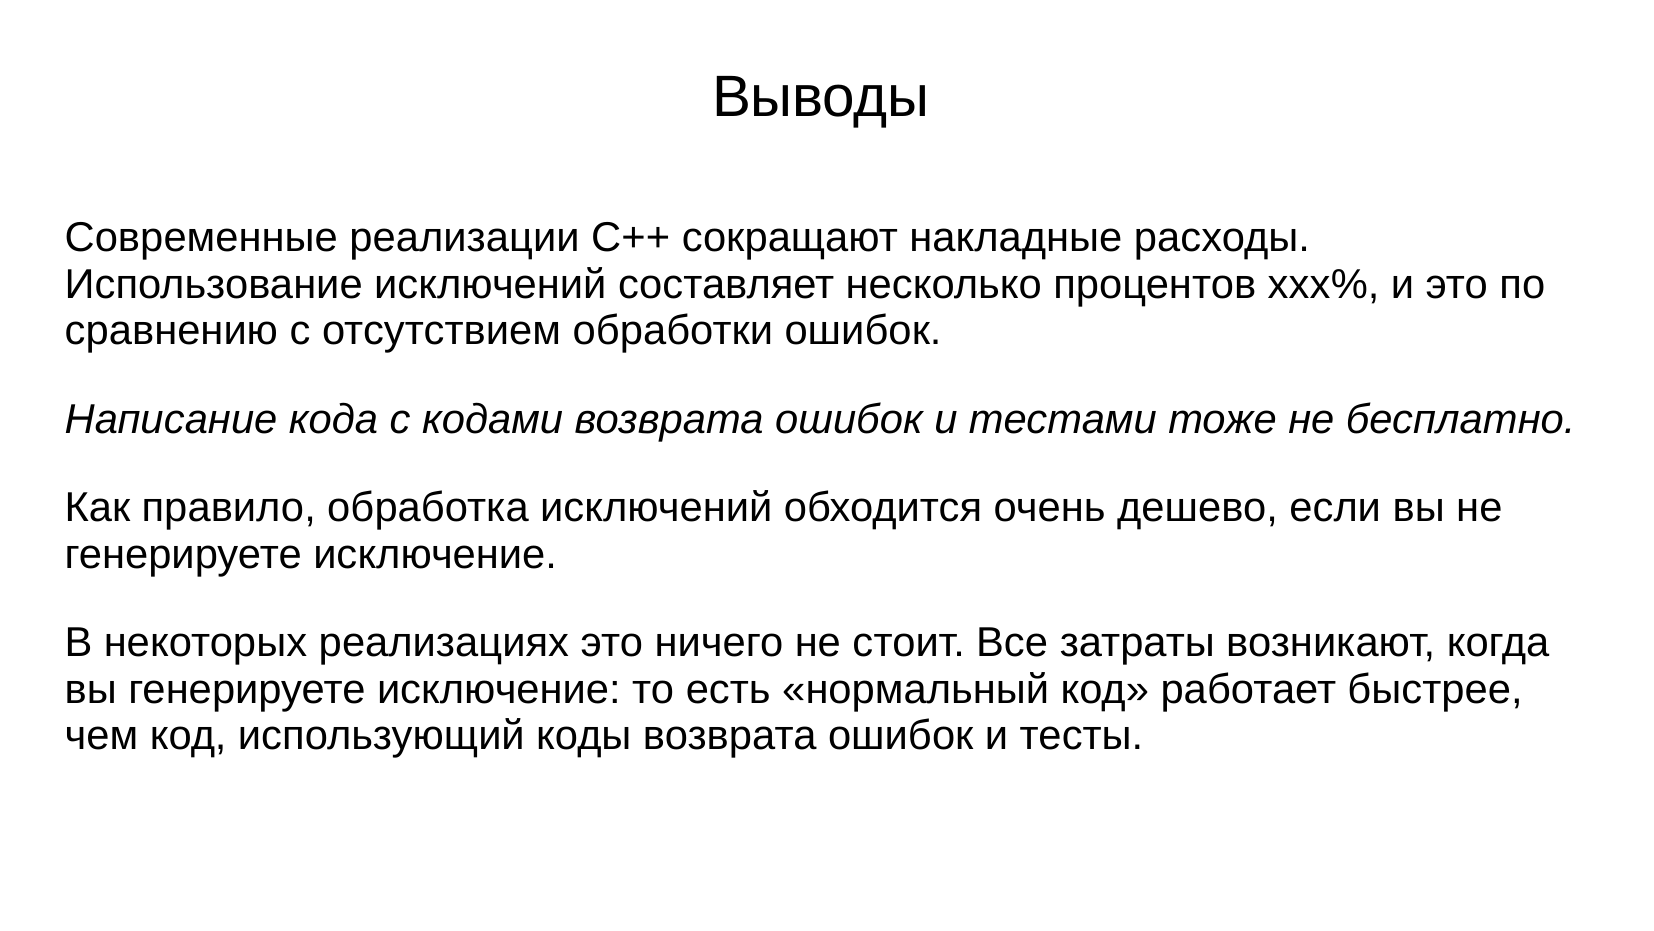

# Выводы
Современные реализации C++ сокращают накладные расходы. Использование исключений составляет несколько процентов xxx%, и это по сравнению с отсутствием обработки ошибок.
Написание кода с кодами возврата ошибок и тестами тоже не бесплатно.
Как правило, обработка исключений обходится очень дешево, если вы не генерируете исключение.
В некоторых реализациях это ничего не стоит. Все затраты возникают, когда вы генерируете исключение: то есть «нормальный код» работает быстрее, чем код, использующий коды возврата ошибок и тесты.